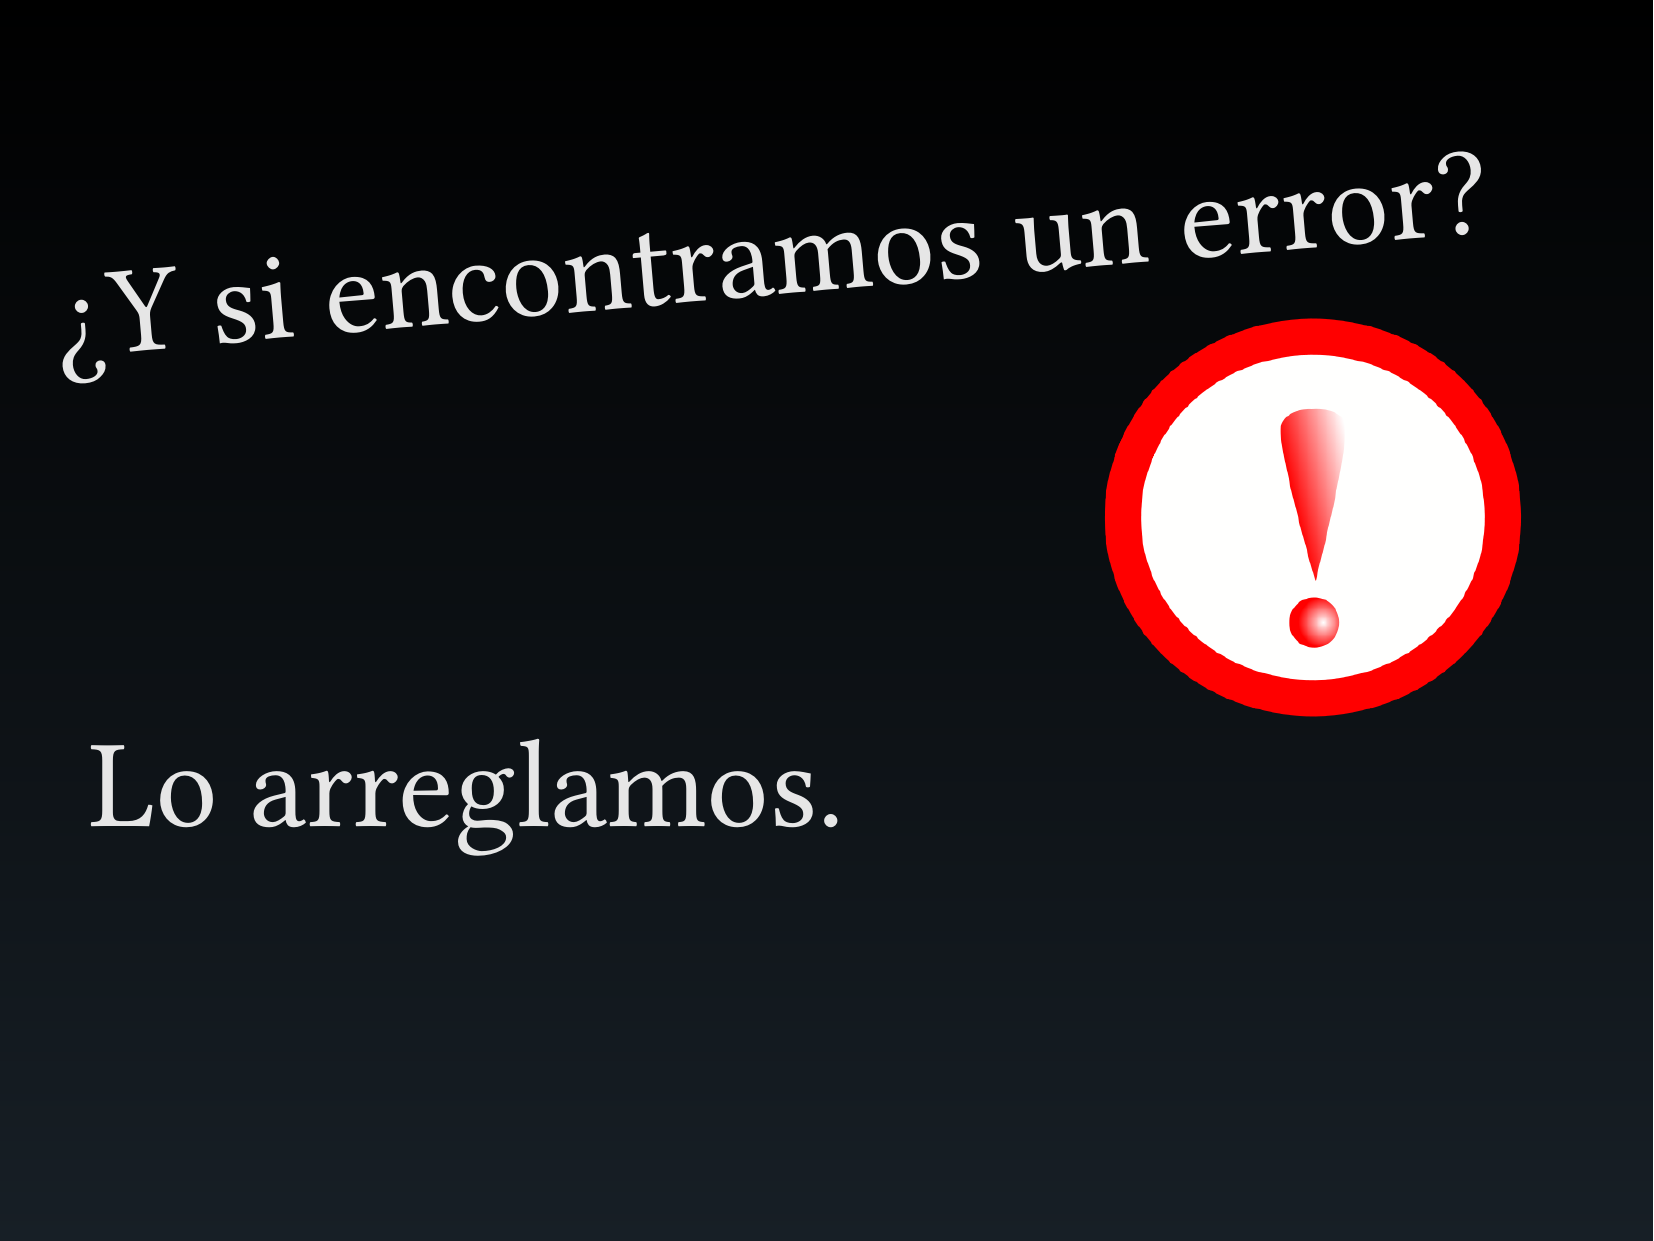

¿Y si encontramos un error?
Lo arreglamos.